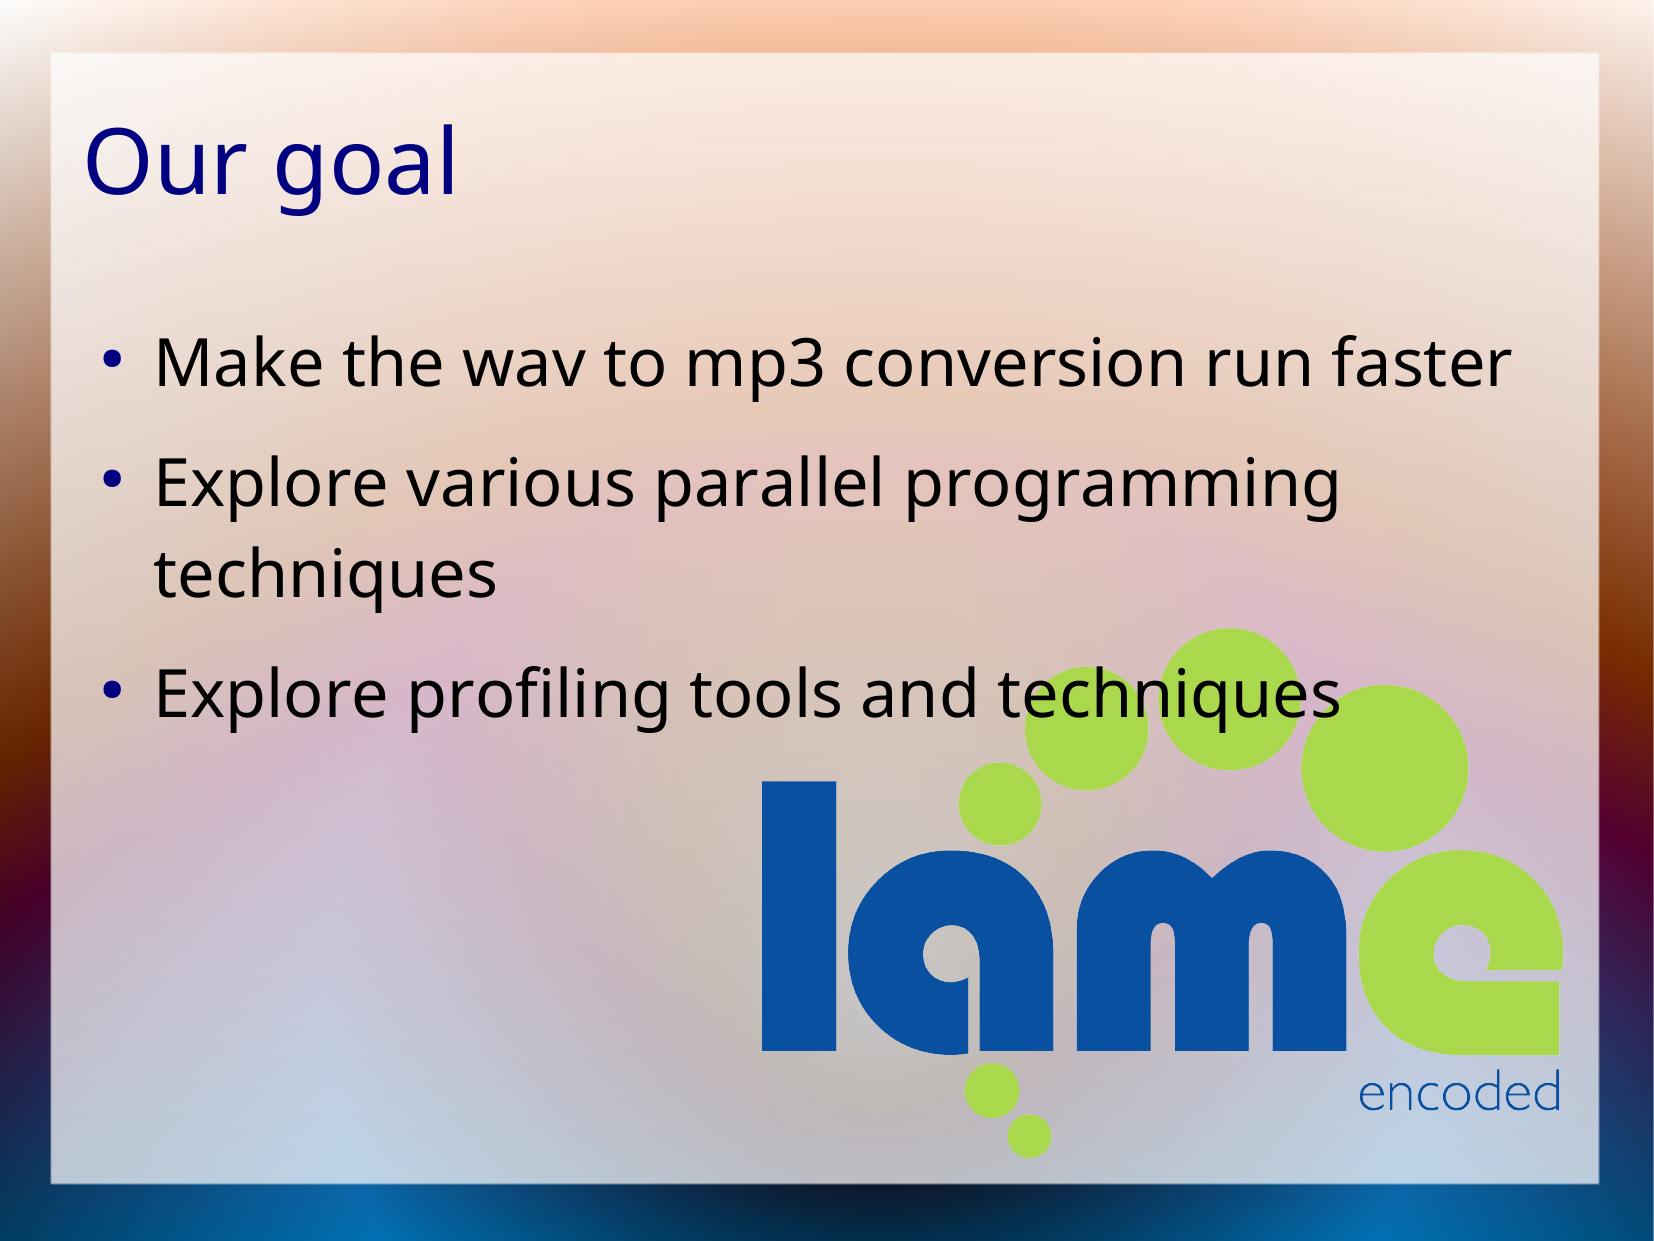

# Our goal
Make the wav to mp3 conversion run faster
Explore various parallel programming techniques
Explore profiling tools and techniques